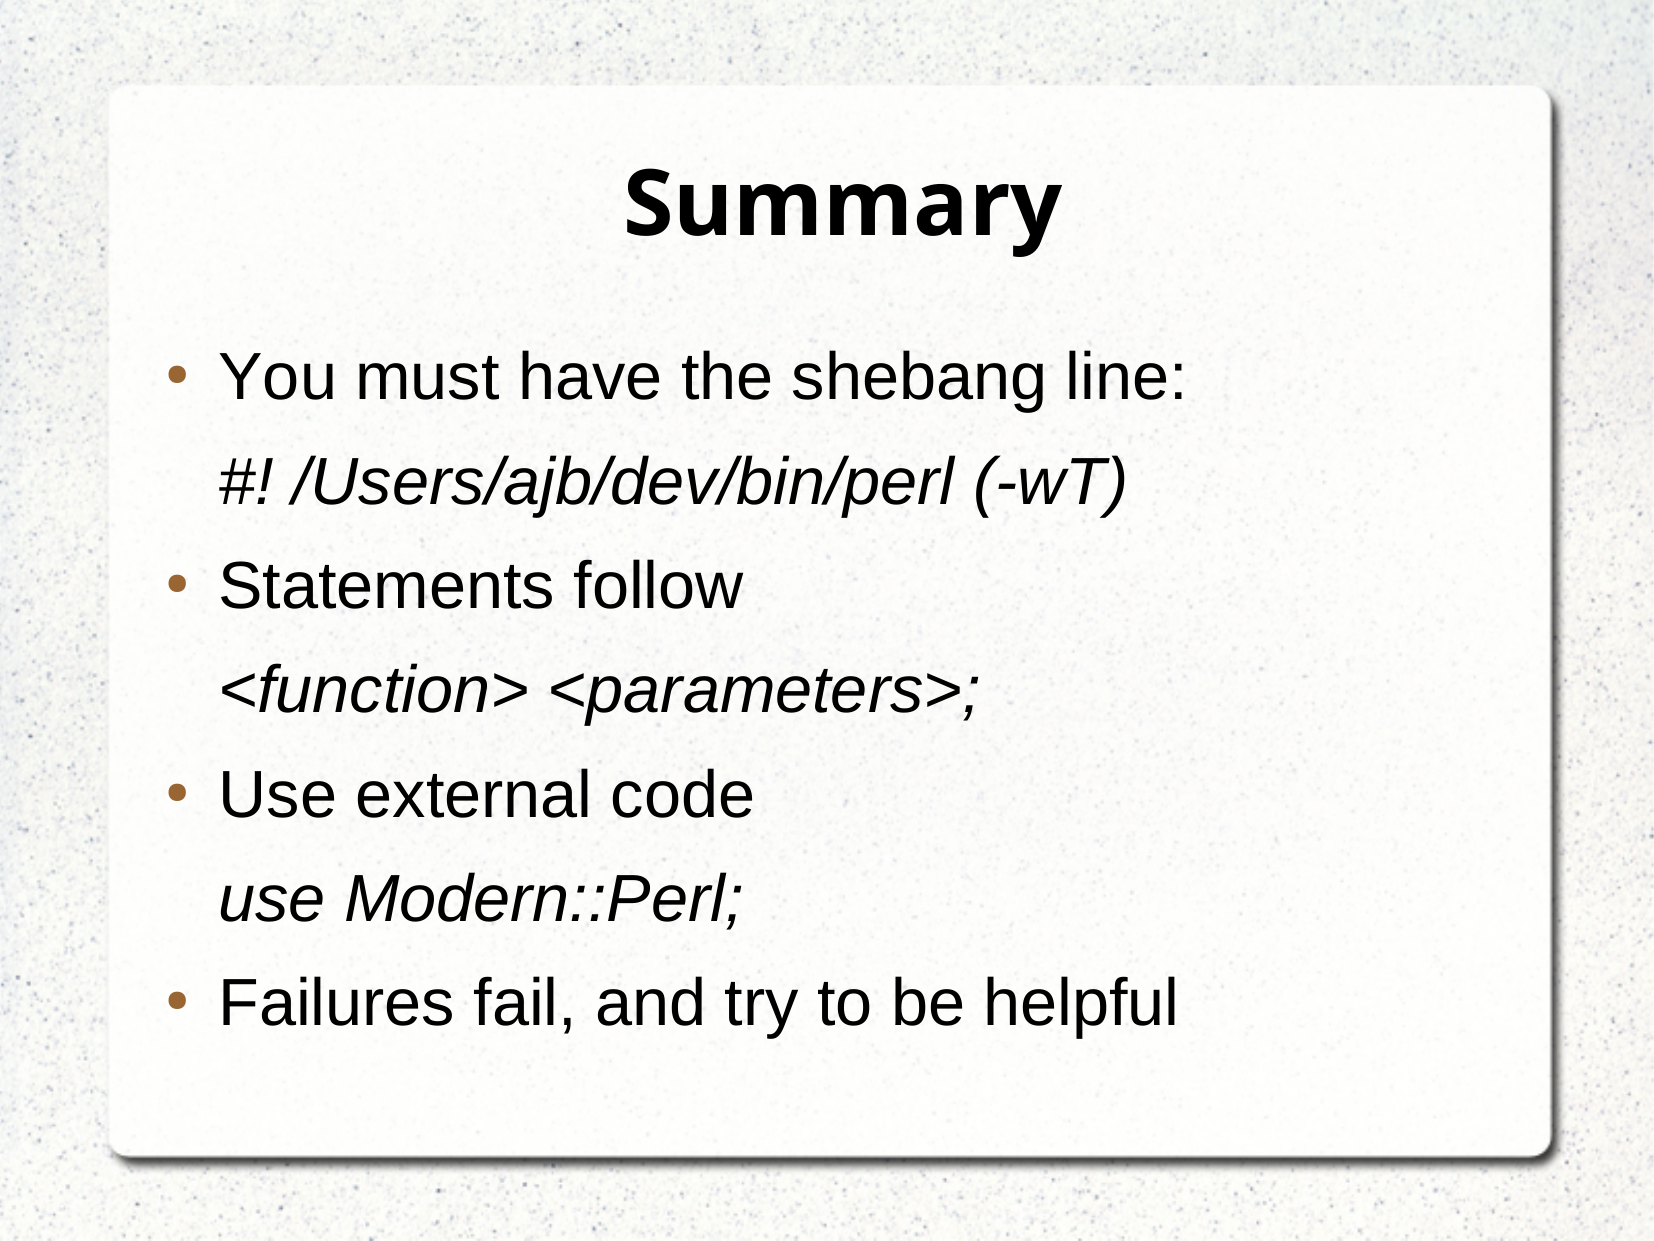

# Summary
You must have the shebang line:
#! /Users/ajb/dev/bin/perl (-wT)
Statements follow
<function> <parameters>;
Use external code
use Modern::Perl;
Failures fail, and try to be helpful